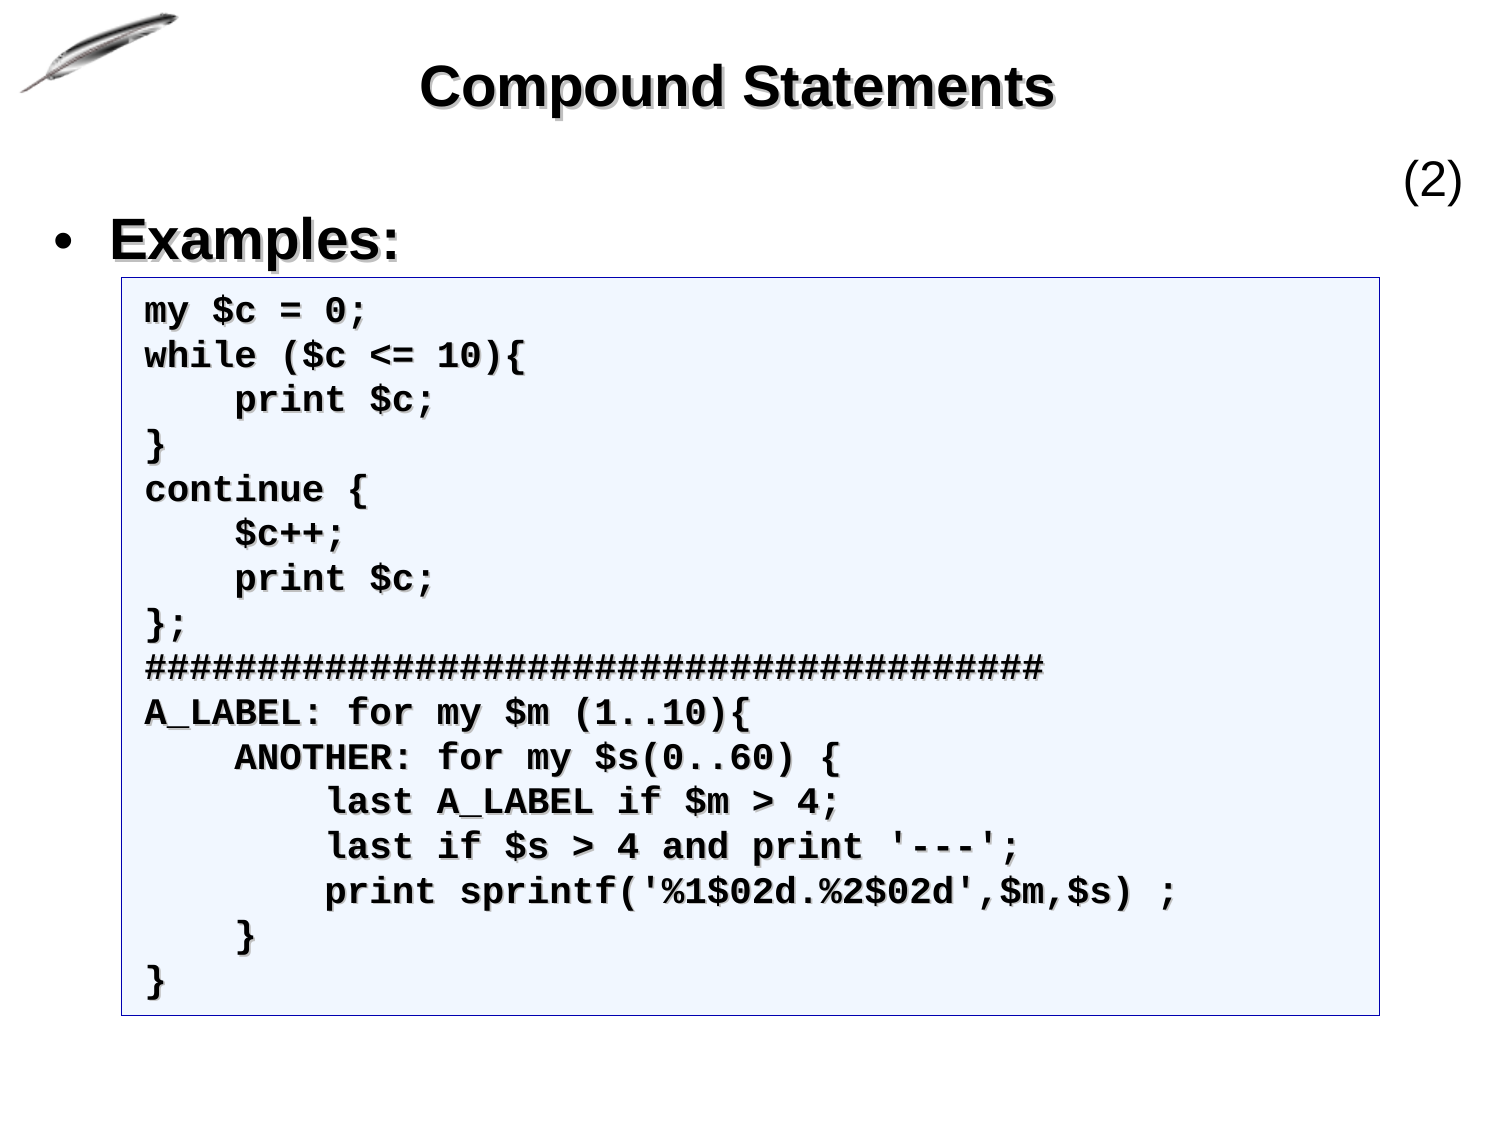

# Compound Statements
(2)
Examples:
my $c = 0;
while ($c <= 10){
 print $c;
}
continue {
 $c++;
 print $c;
};
########################################
A_LABEL: for my $m (1..10){
 ANOTHER: for my $s(0..60) {
 last A_LABEL if $m > 4;
 last if $s > 4 and print '---';
 print sprintf('%1$02d.%2$02d',$m,$s) ;
 }
}